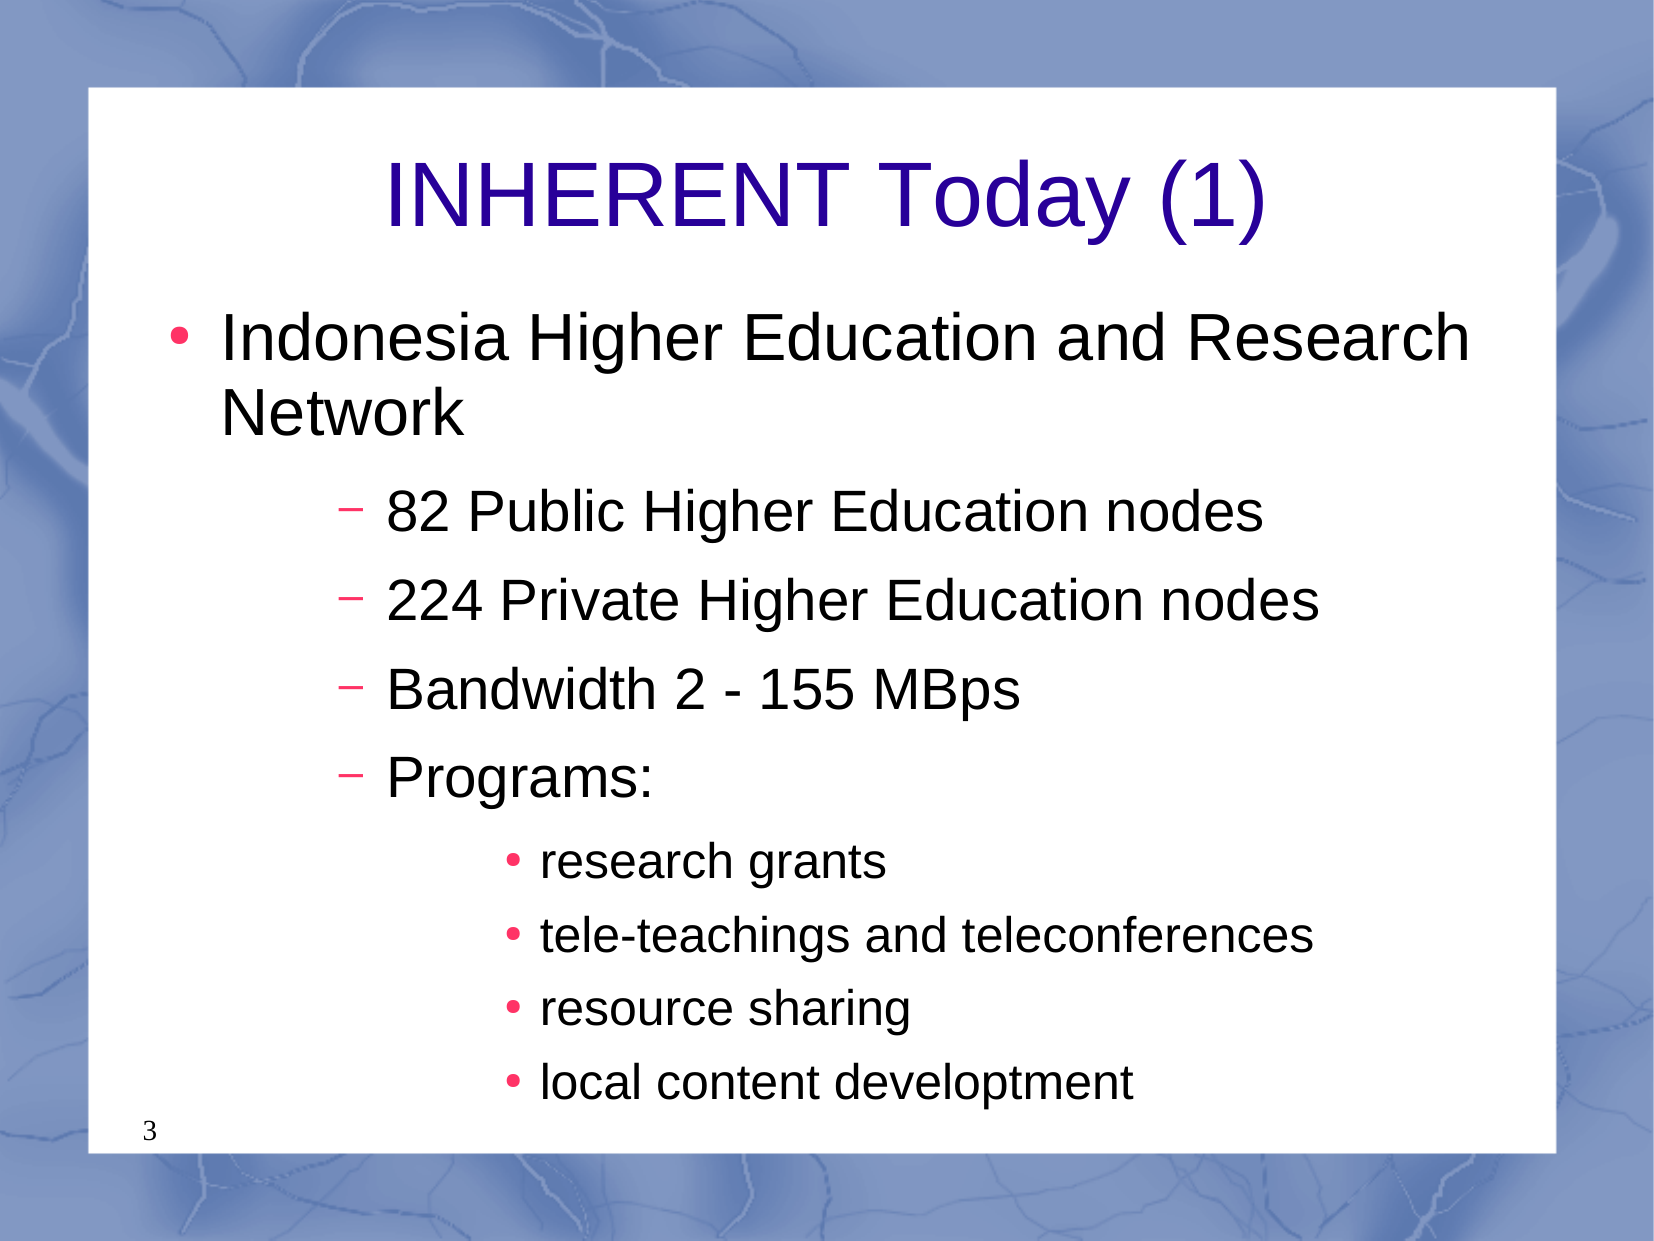

# INHERENT Today (1)
Indonesia Higher Education and Research Network
82 Public Higher Education nodes
224 Private Higher Education nodes
Bandwidth 2 - 155 MBps
Programs:
research grants
tele-teachings and teleconferences
resource sharing
local content developtment
3